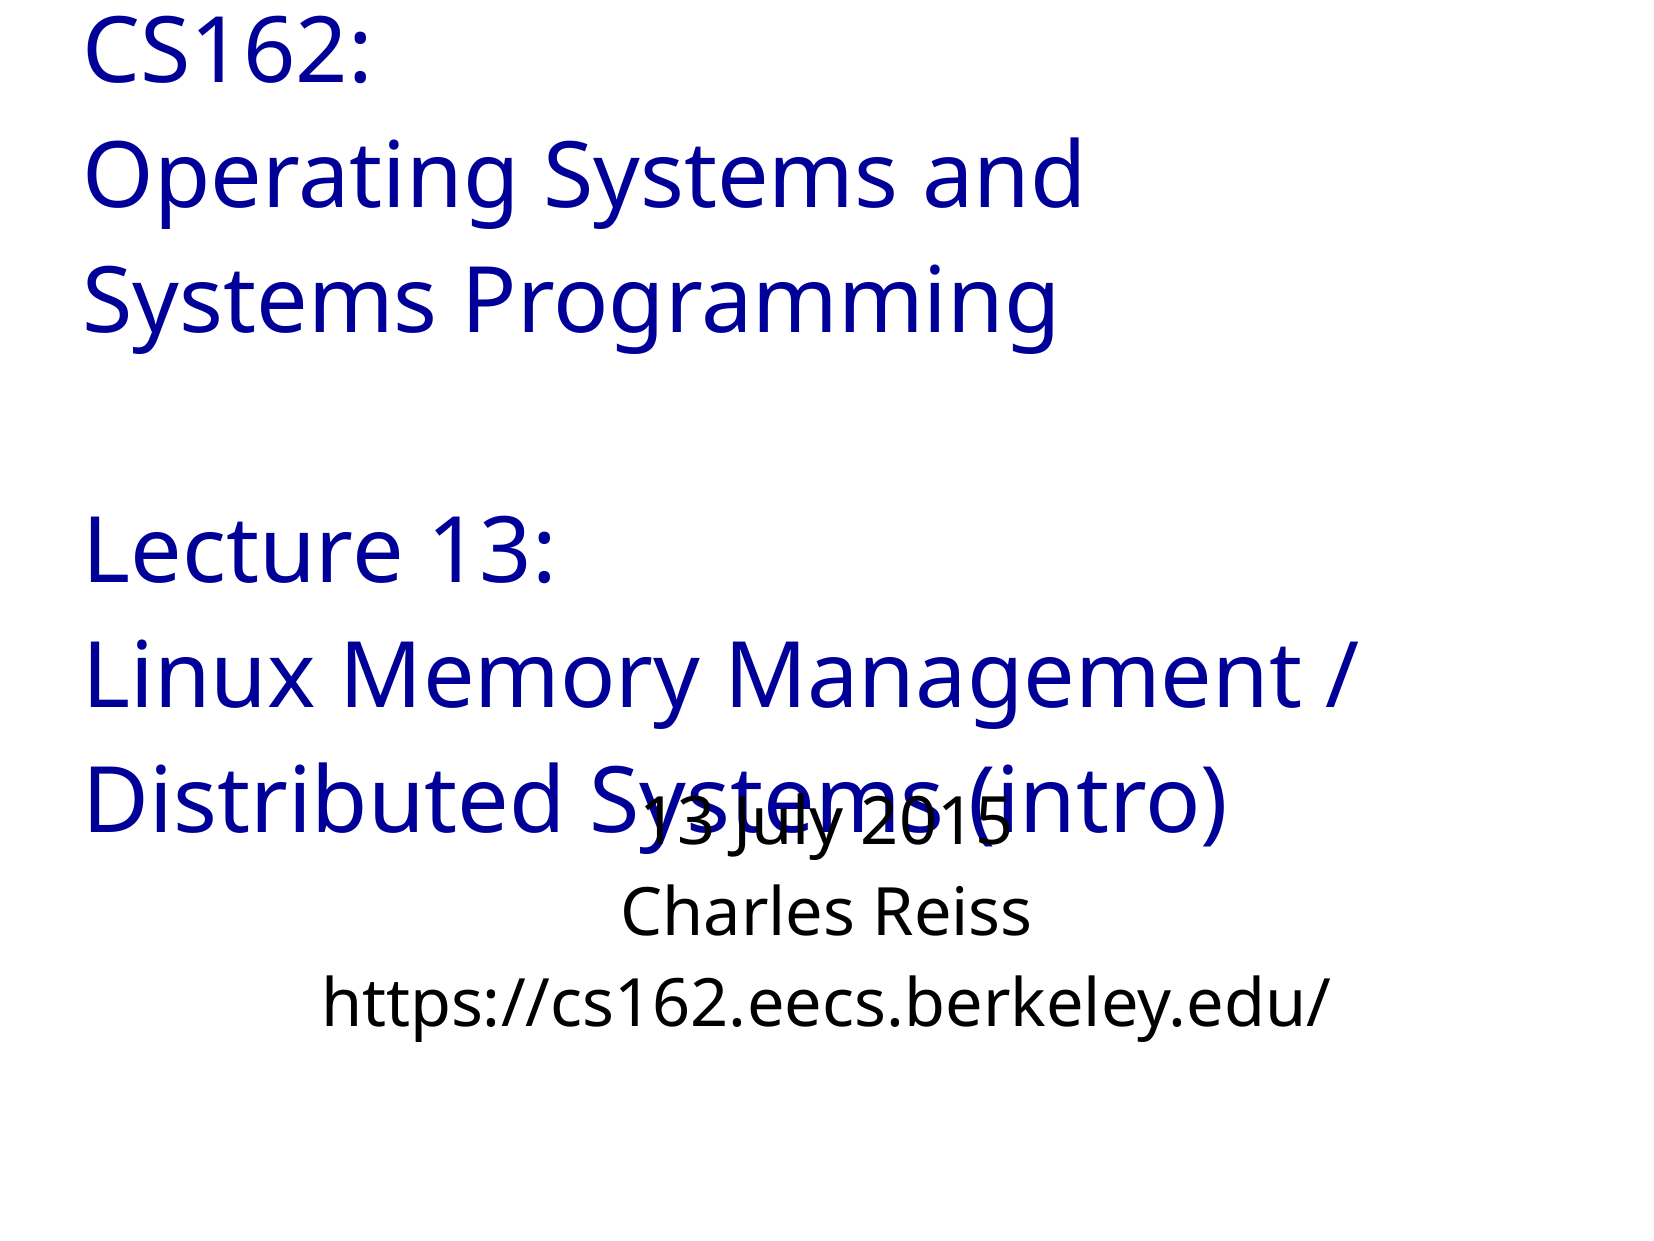

# CS162: Operating Systems and Systems Programming Lecture 13: Linux Memory Management / Distributed Systems (intro)
13 July 2015
Charles Reiss
https://cs162.eecs.berkeley.edu/